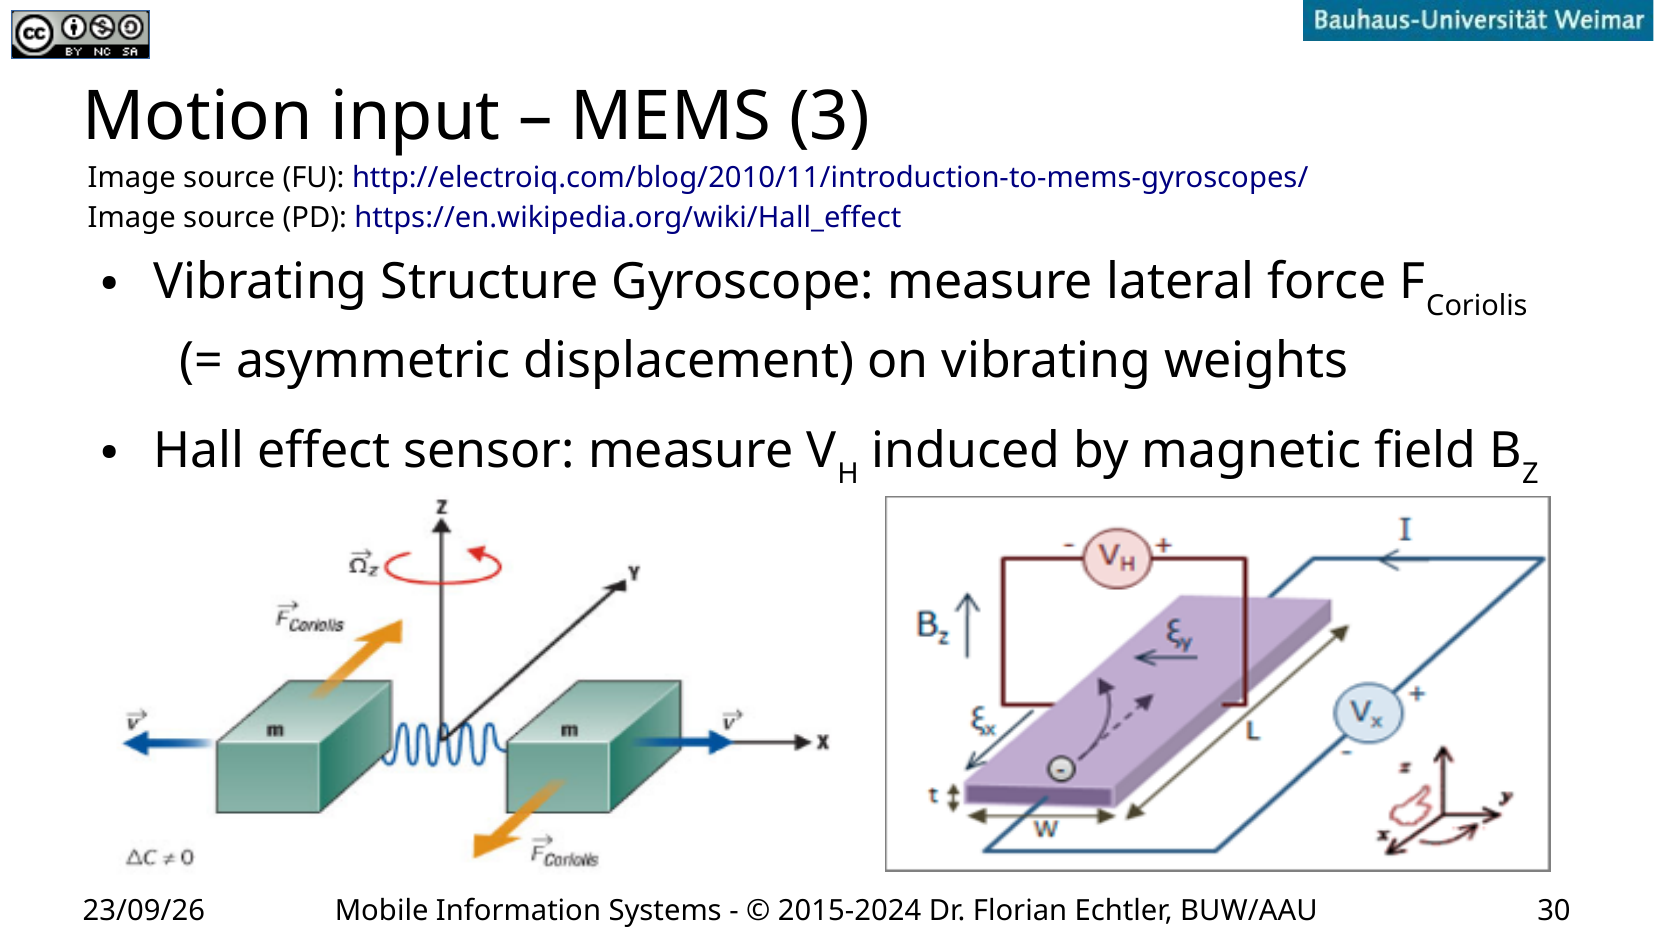

# Motion input – MEMS (3)
Image source (FU): http://electroiq.com/blog/2010/11/introduction-to-mems-gyroscopes/
Image source (PD): https://en.wikipedia.org/wiki/Hall_effect
Vibrating Structure Gyroscope: measure lateral force FCoriolis (= asymmetric displacement) on vibrating weights
Hall effect sensor: measure VH induced by magnetic field BZ
FC
a
m
m
v
v
FC
Mobile Information Systems - © 2015-2024 Dr. Florian Echtler, BUW/AAU
30